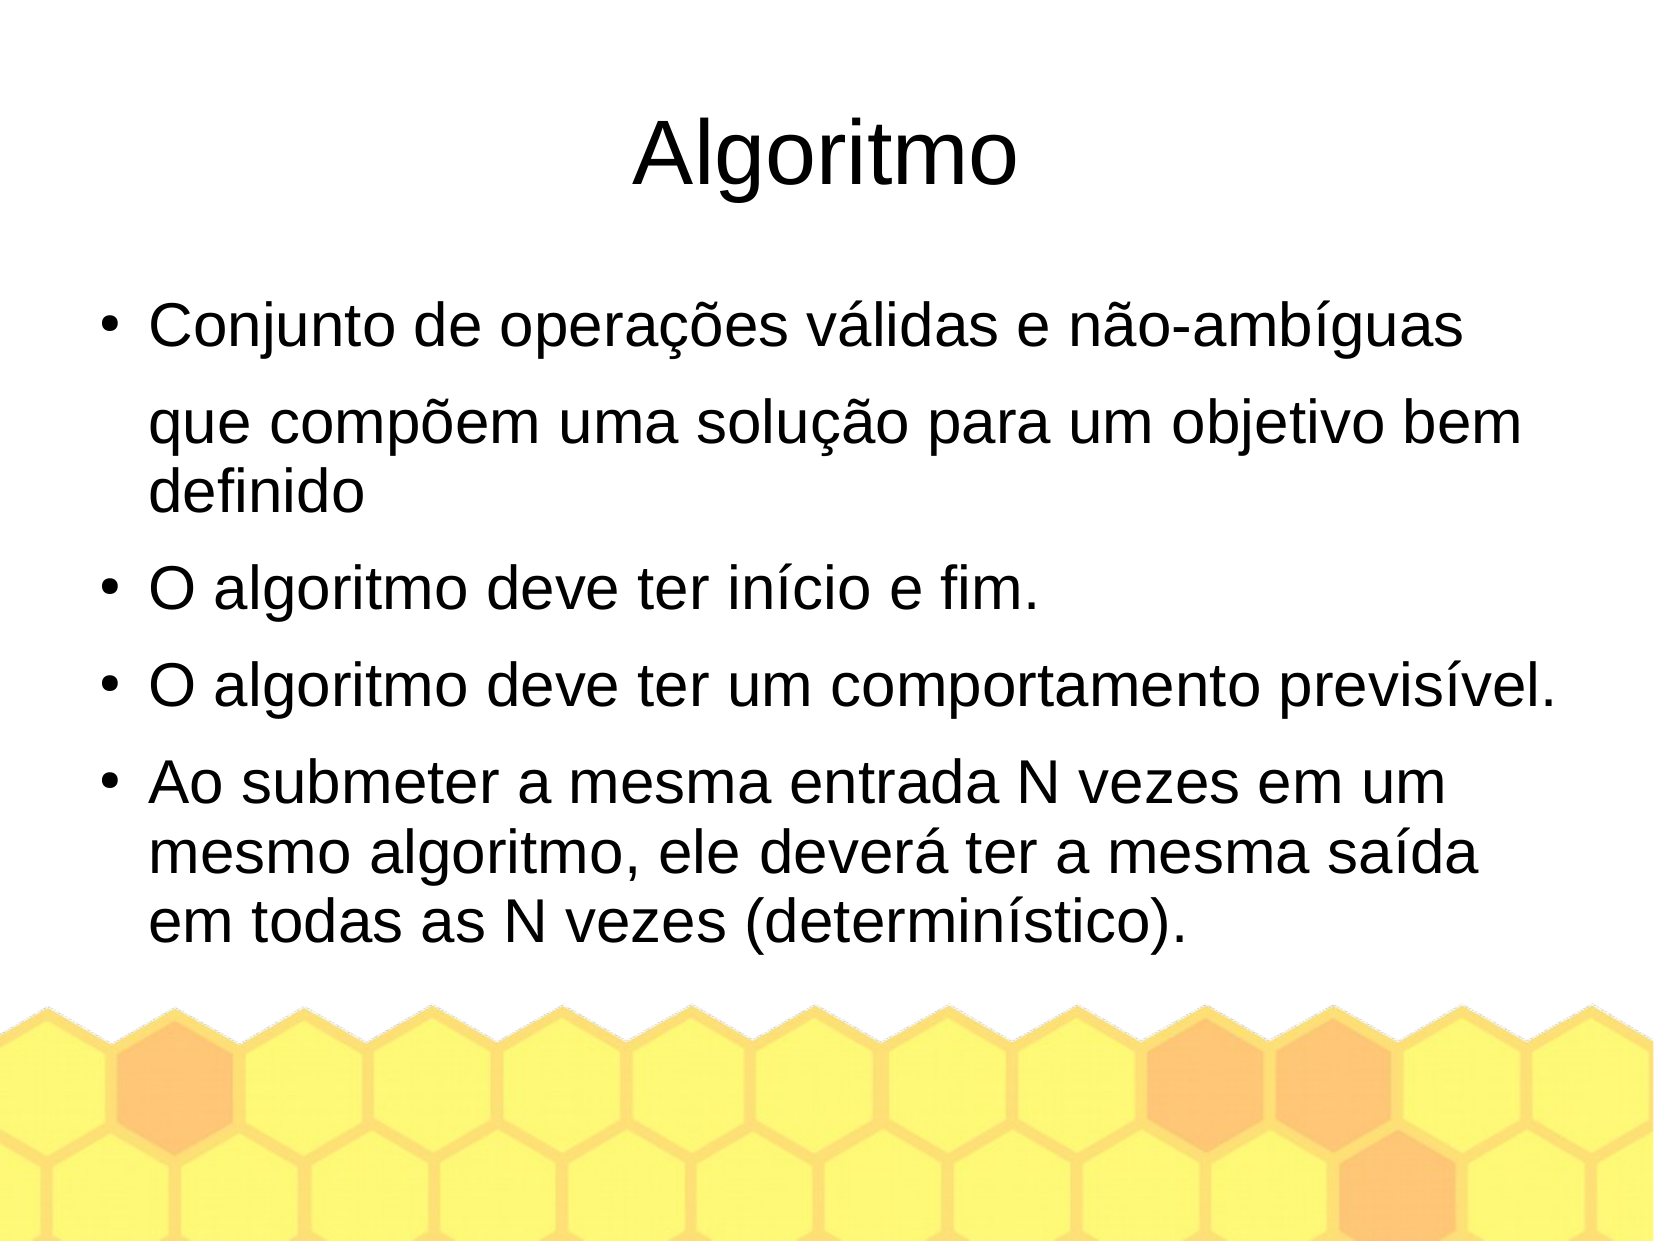

# Algoritmo
Conjunto de operações válidas e não-ambíguas
que compõem uma solução para um objetivo bem definido
O algoritmo deve ter início e fim.
O algoritmo deve ter um comportamento previsível.
Ao submeter a mesma entrada N vezes em um mesmo algoritmo, ele deverá ter a mesma saída em todas as N vezes (determinístico).